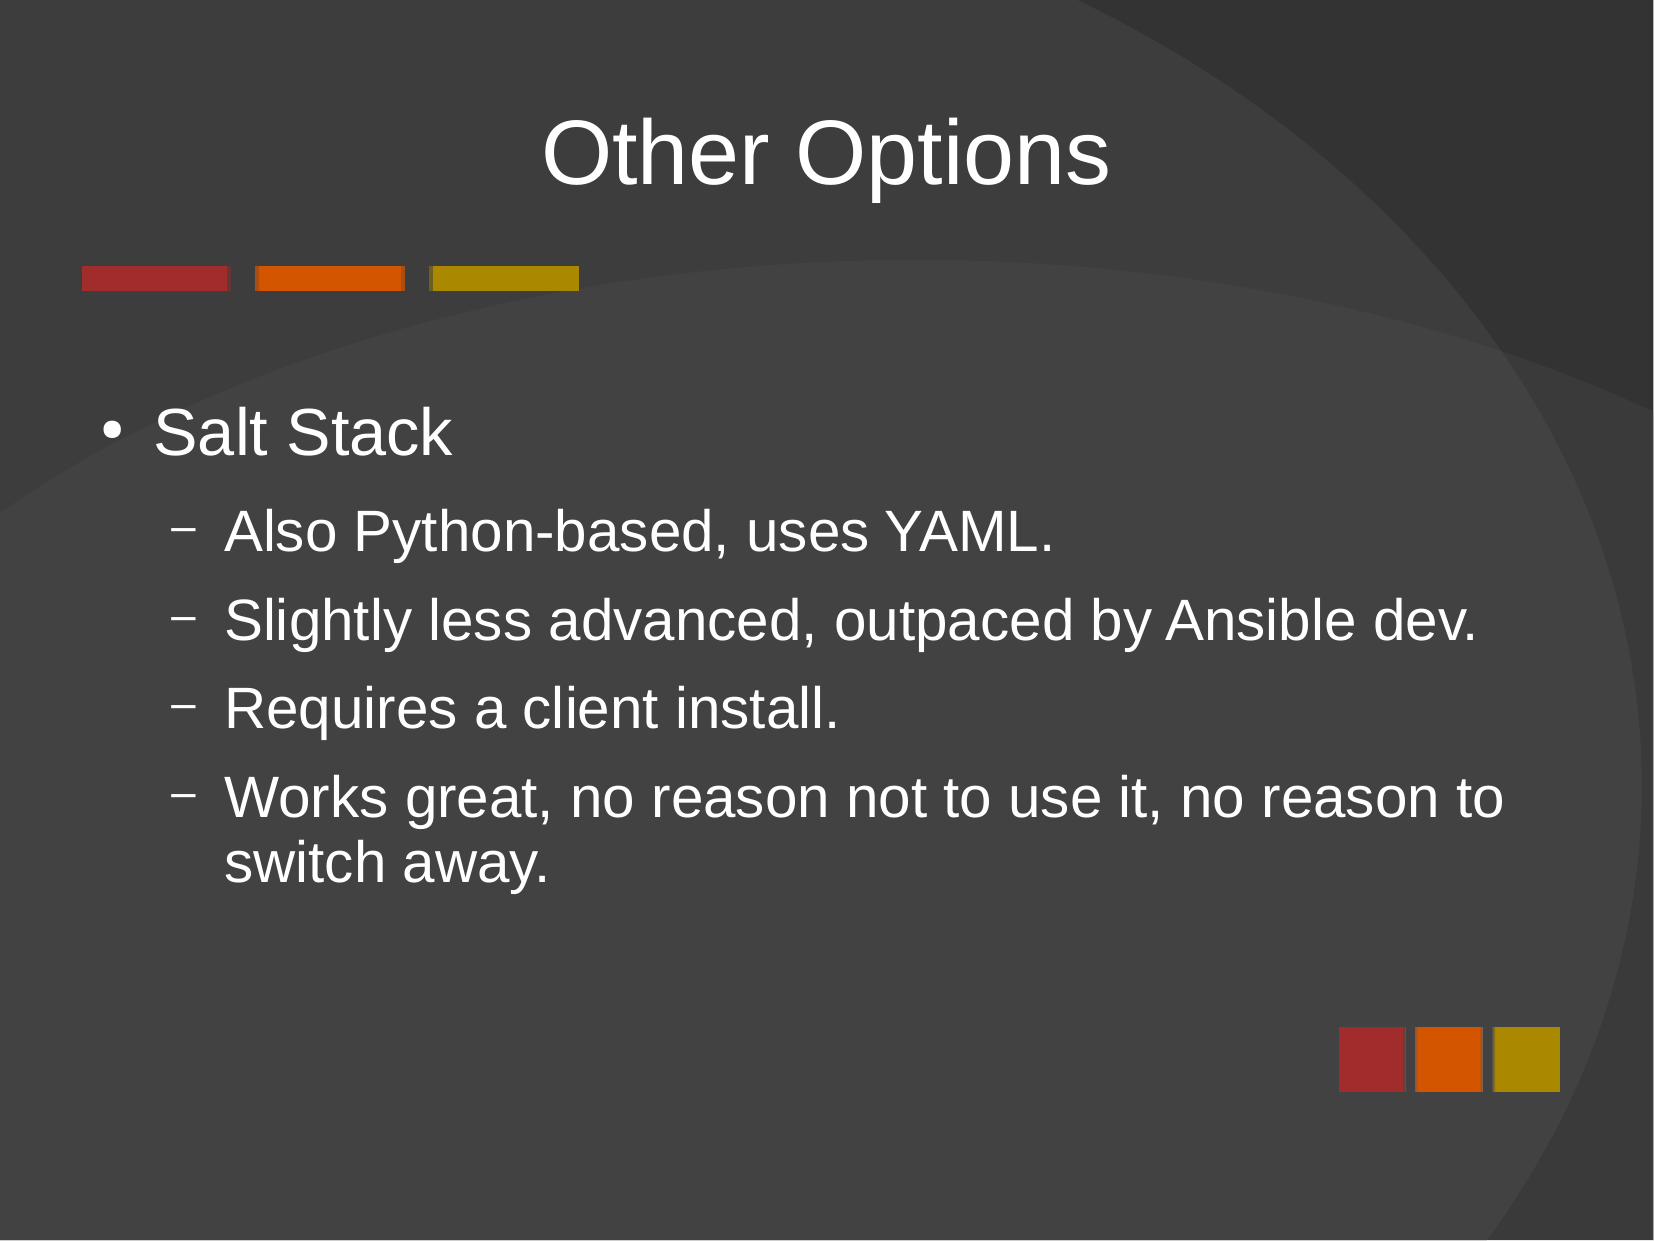

# Other Options
Salt Stack
Also Python-based, uses YAML.
Slightly less advanced, outpaced by Ansible dev.
Requires a client install.
Works great, no reason not to use it, no reason to switch away.